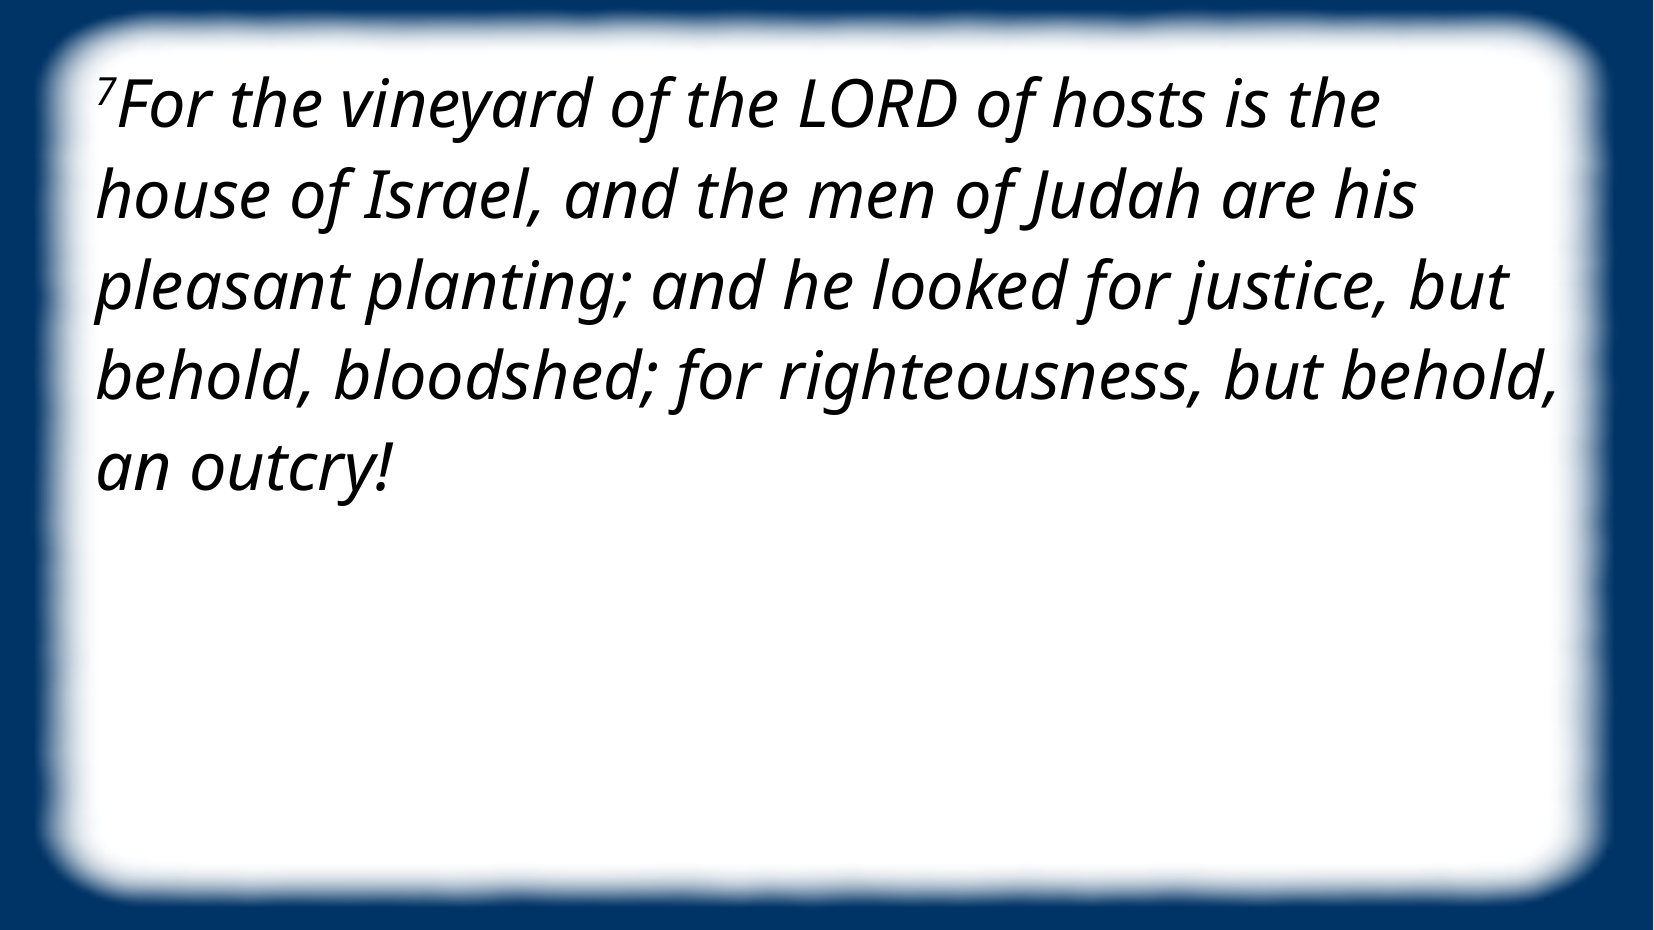

7For the vineyard of the LORD of hosts is the house of Israel, and the men of Judah are his pleasant planting; and he looked for justice, but behold, bloodshed; for righteousness, but behold, an outcry!